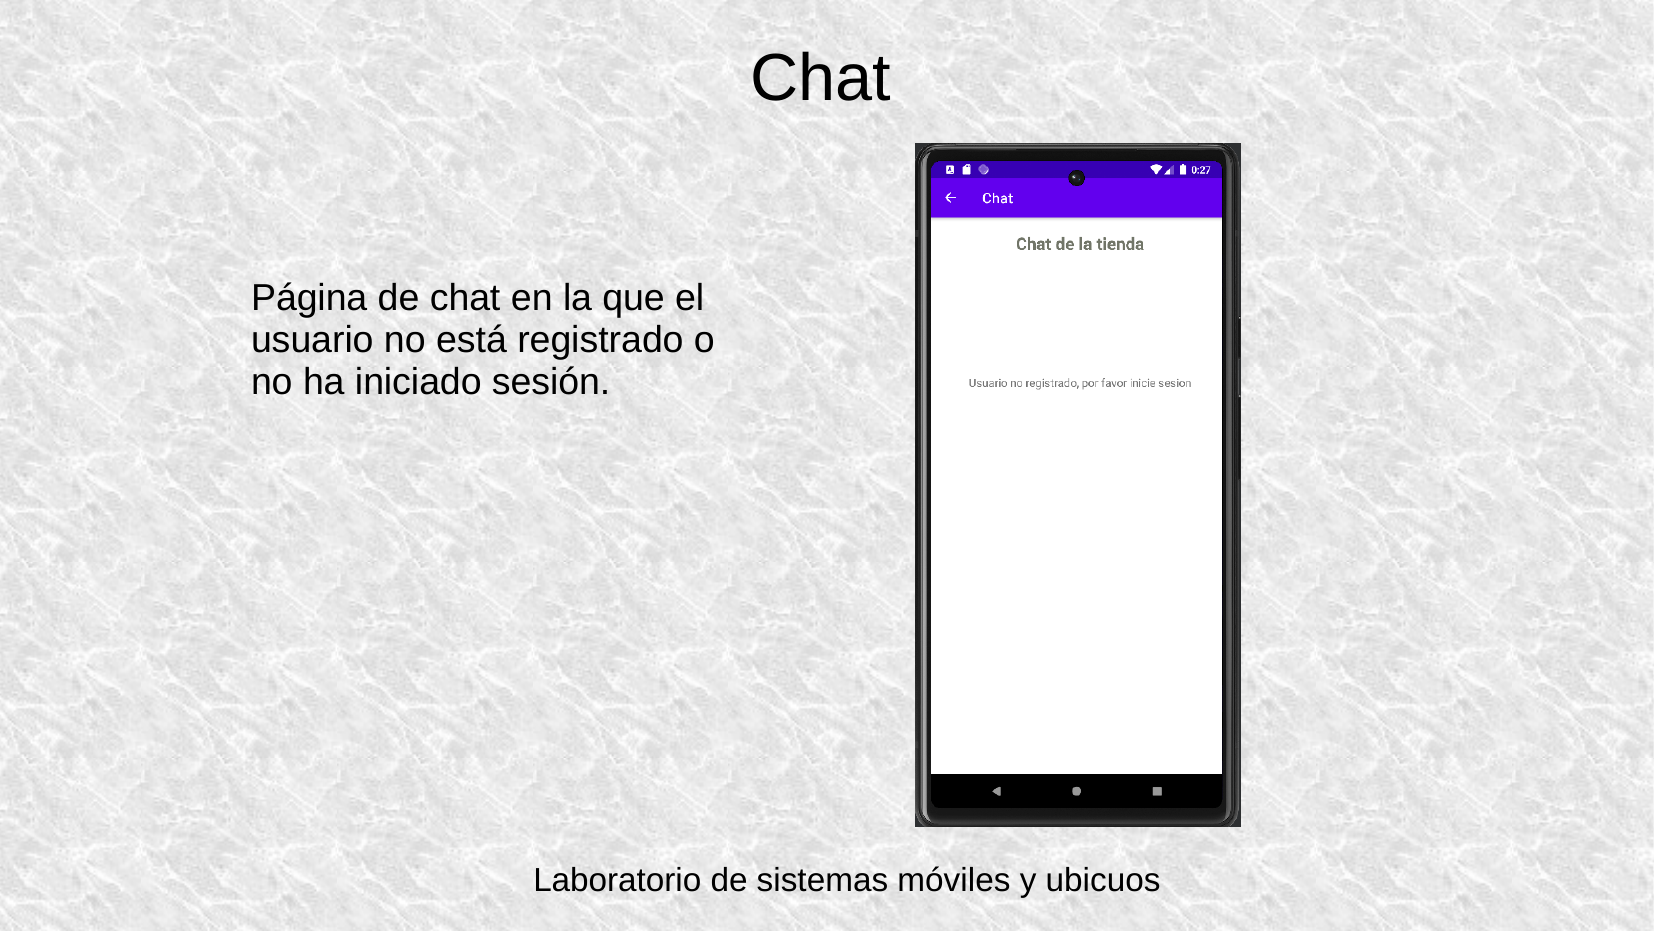

# Chat
Página de chat en la que el usuario no está registrado o no ha iniciado sesión.
Laboratorio de sistemas móviles y ubicuos